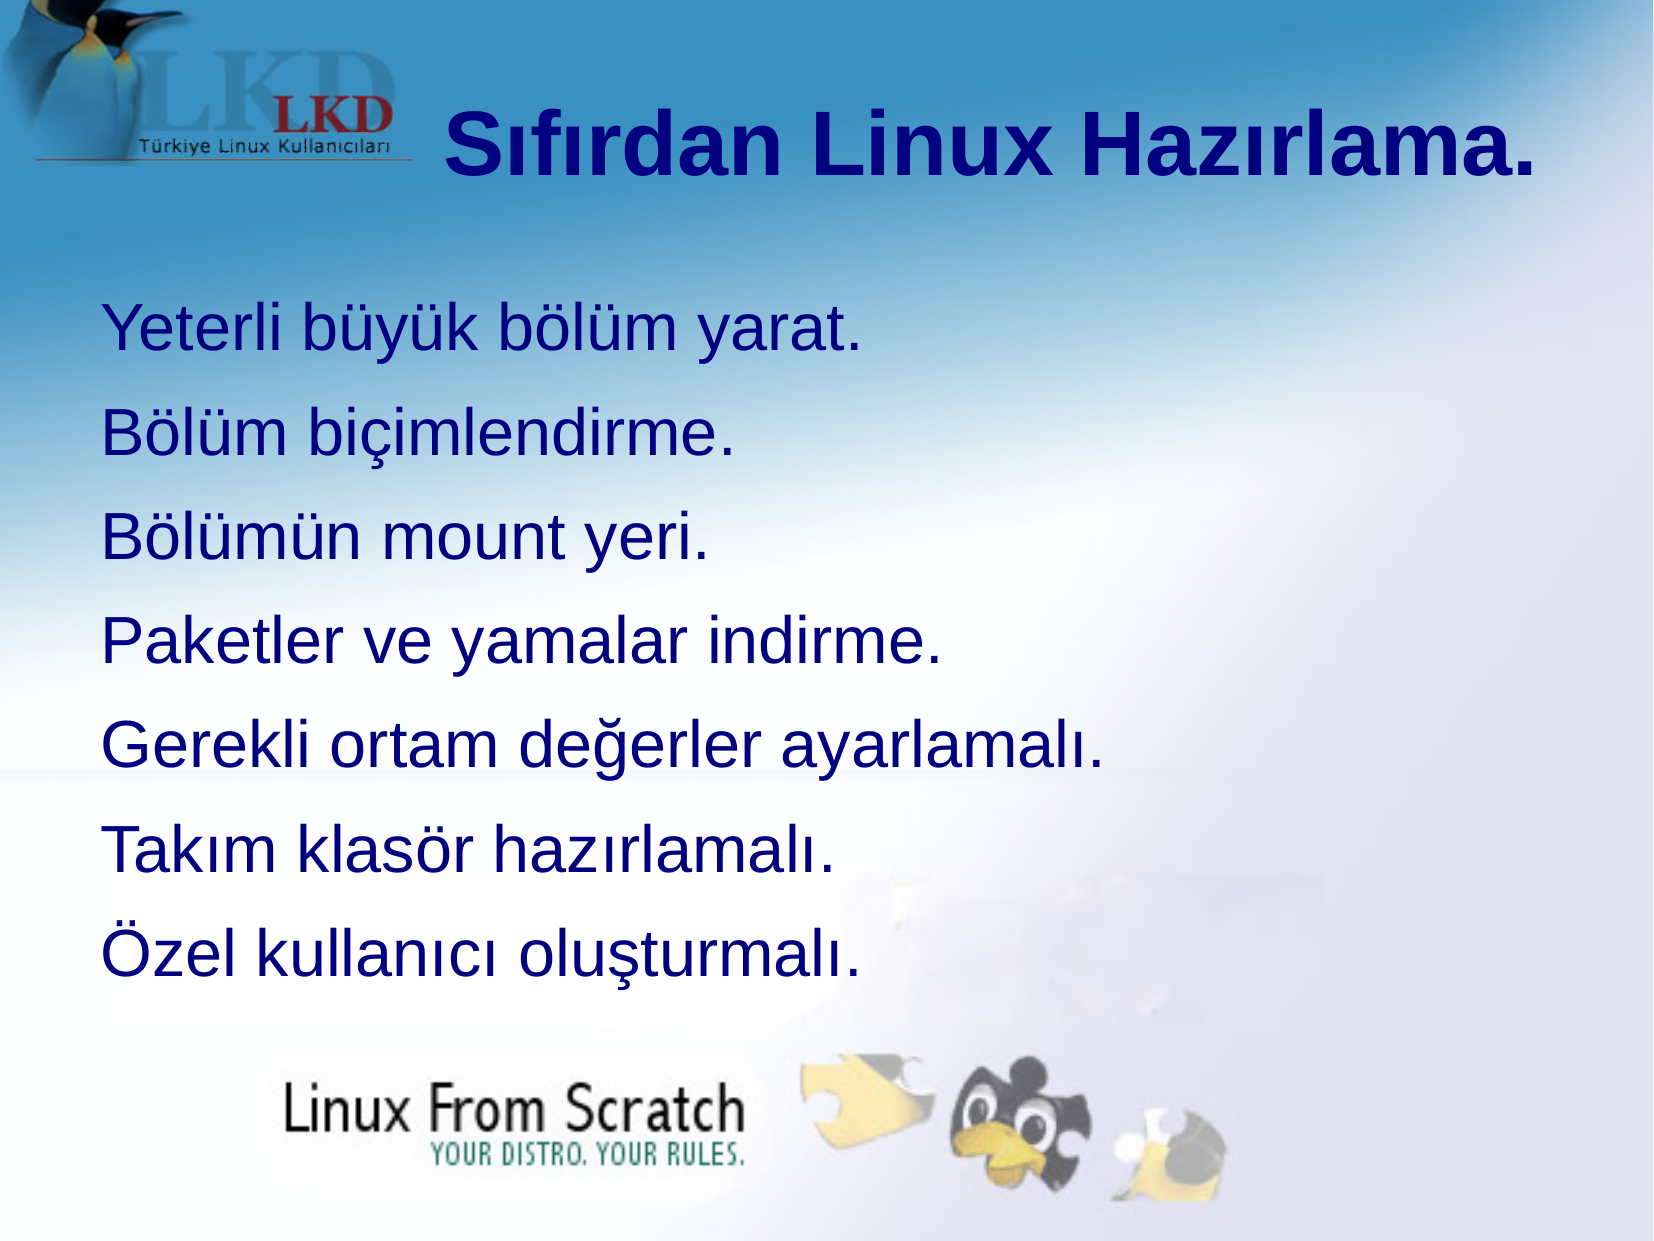

# Sıfırdan Linux Hazırlama.
Yeterli büyük bölüm yarat.
Bölüm biçimlendirme.
Bölümün mount yeri.
Paketler ve yamalar indirme.
Gerekli ortam değerler ayarlamalı.
Takım klasör hazırlamalı.
Özel kullanıcı oluşturmalı.